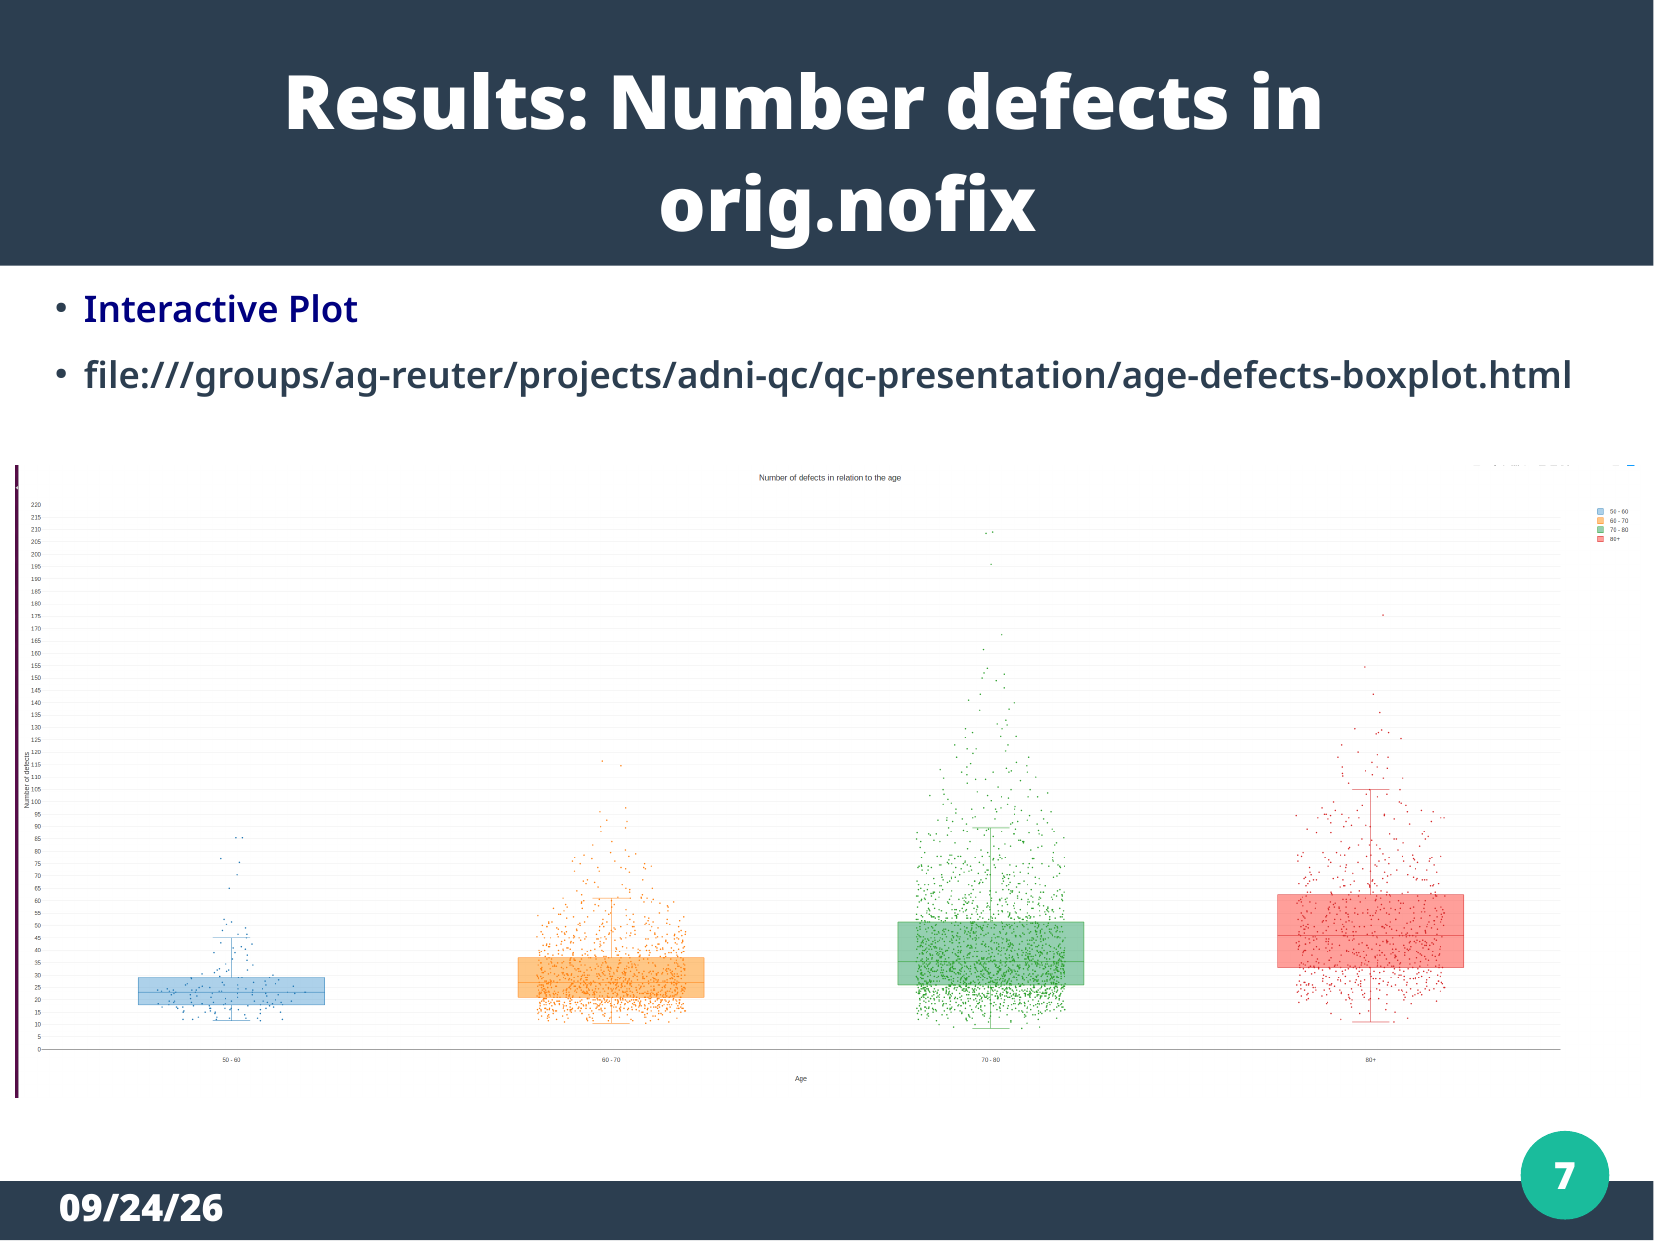

# Results: Number defects in 					orig.nofix
Interactive Plot
file:///groups/ag-reuter/projects/adni-qc/qc-presentation/age-defects-boxplot.html
7